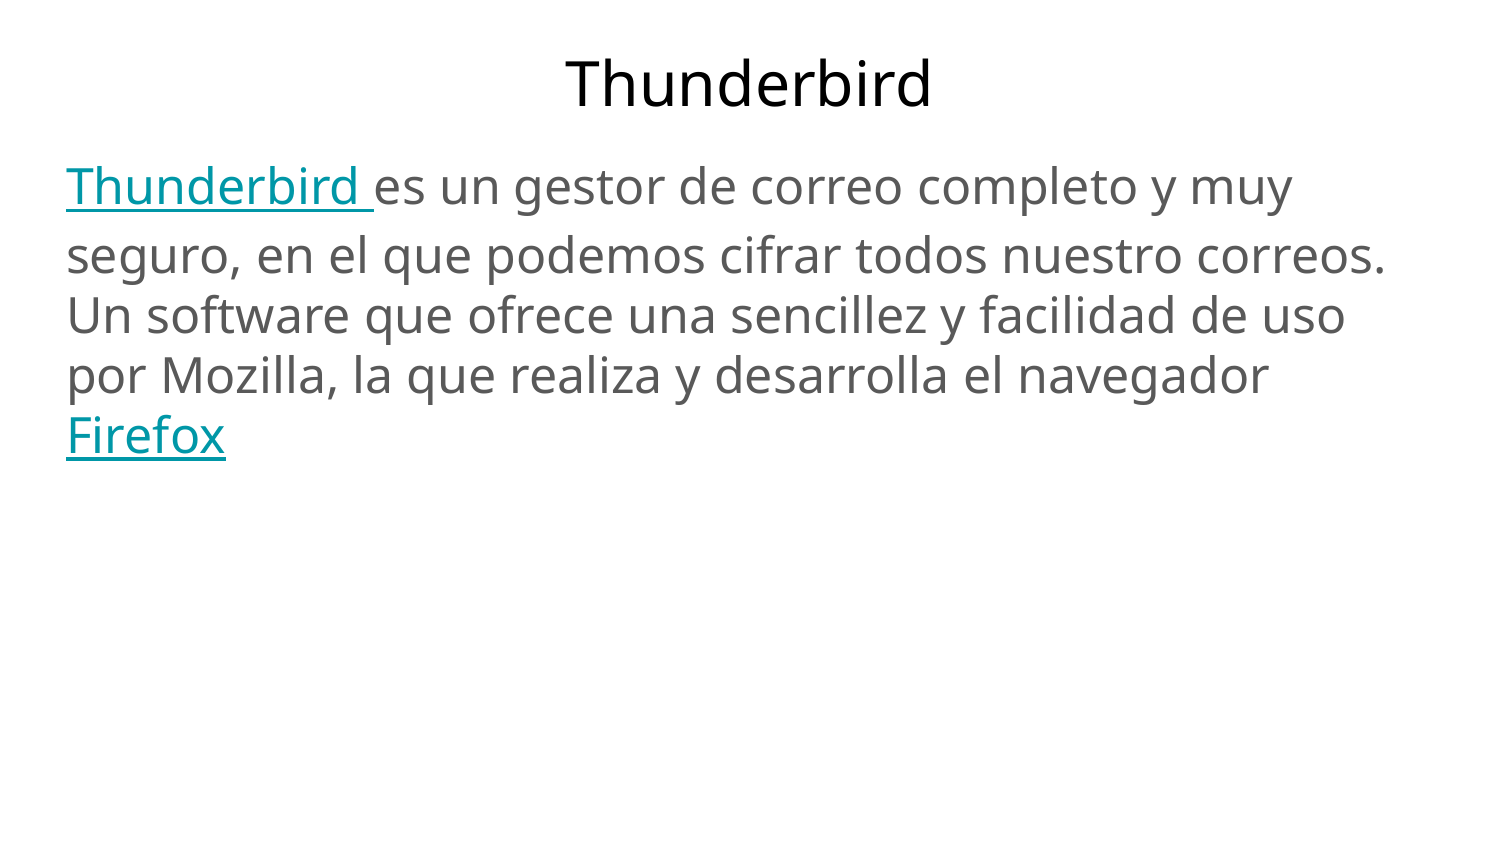

# Thunderbird
Thunderbird es un gestor de correo completo y muy seguro, en el que podemos cifrar todos nuestro correos. Un software que ofrece una sencillez y facilidad de uso por Mozilla, la que realiza y desarrolla el navegador Firefox